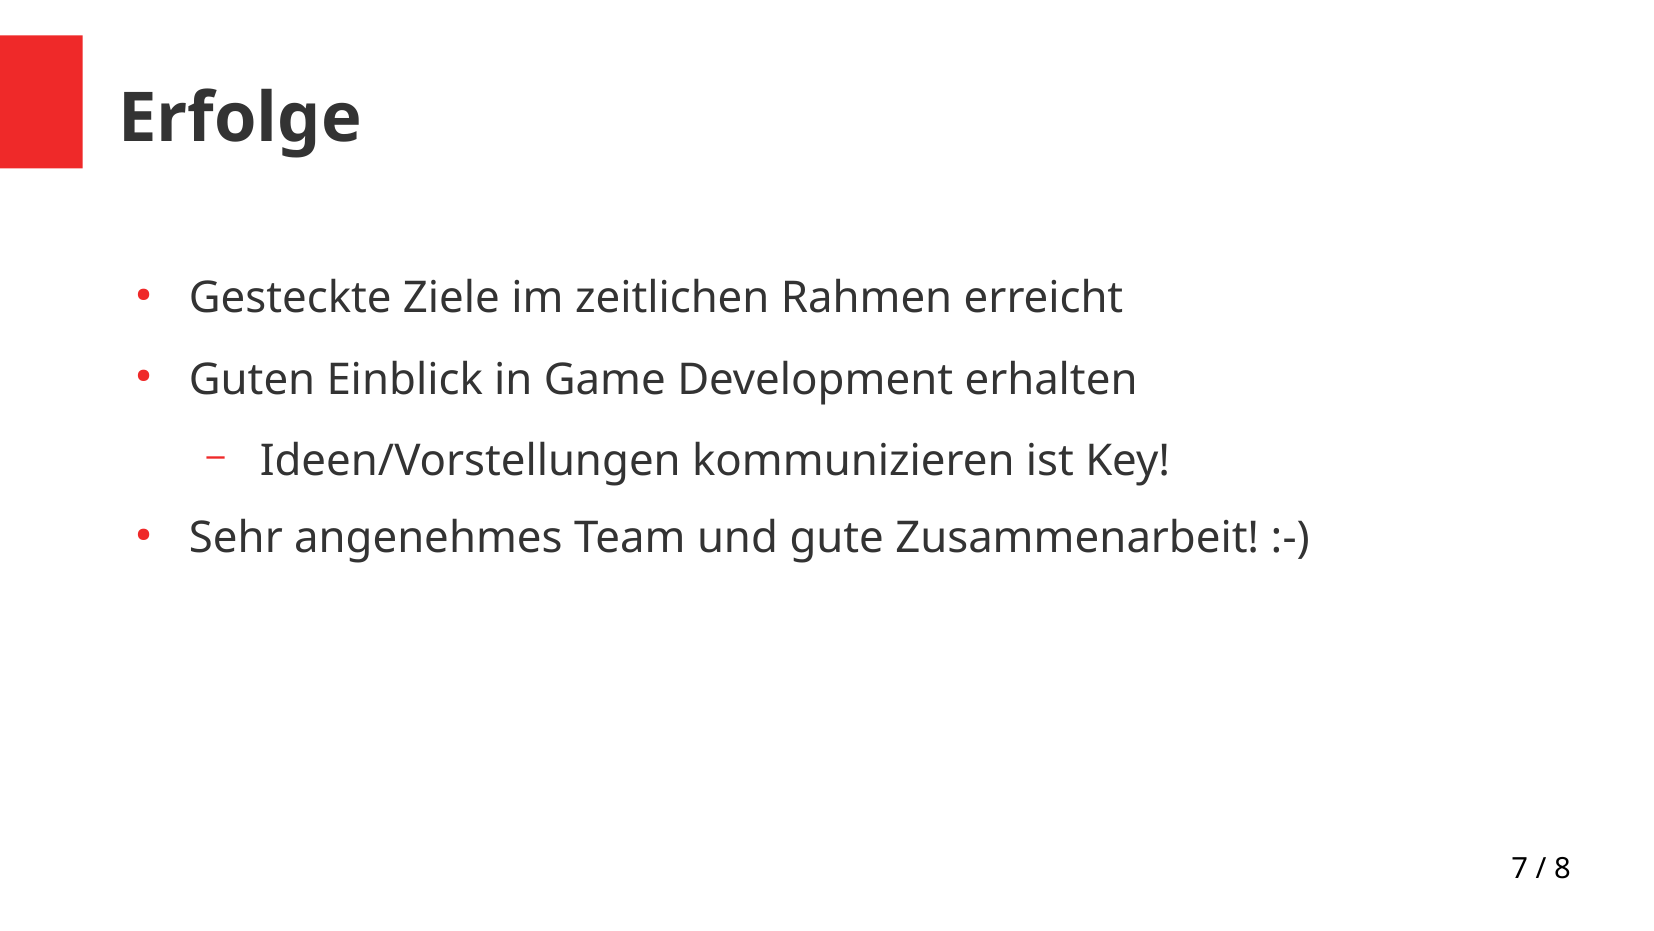

# Erfolge
Gesteckte Ziele im zeitlichen Rahmen erreicht
Guten Einblick in Game Development erhalten
Ideen/Vorstellungen kommunizieren ist Key!
Sehr angenehmes Team und gute Zusammenarbeit! :-)
7